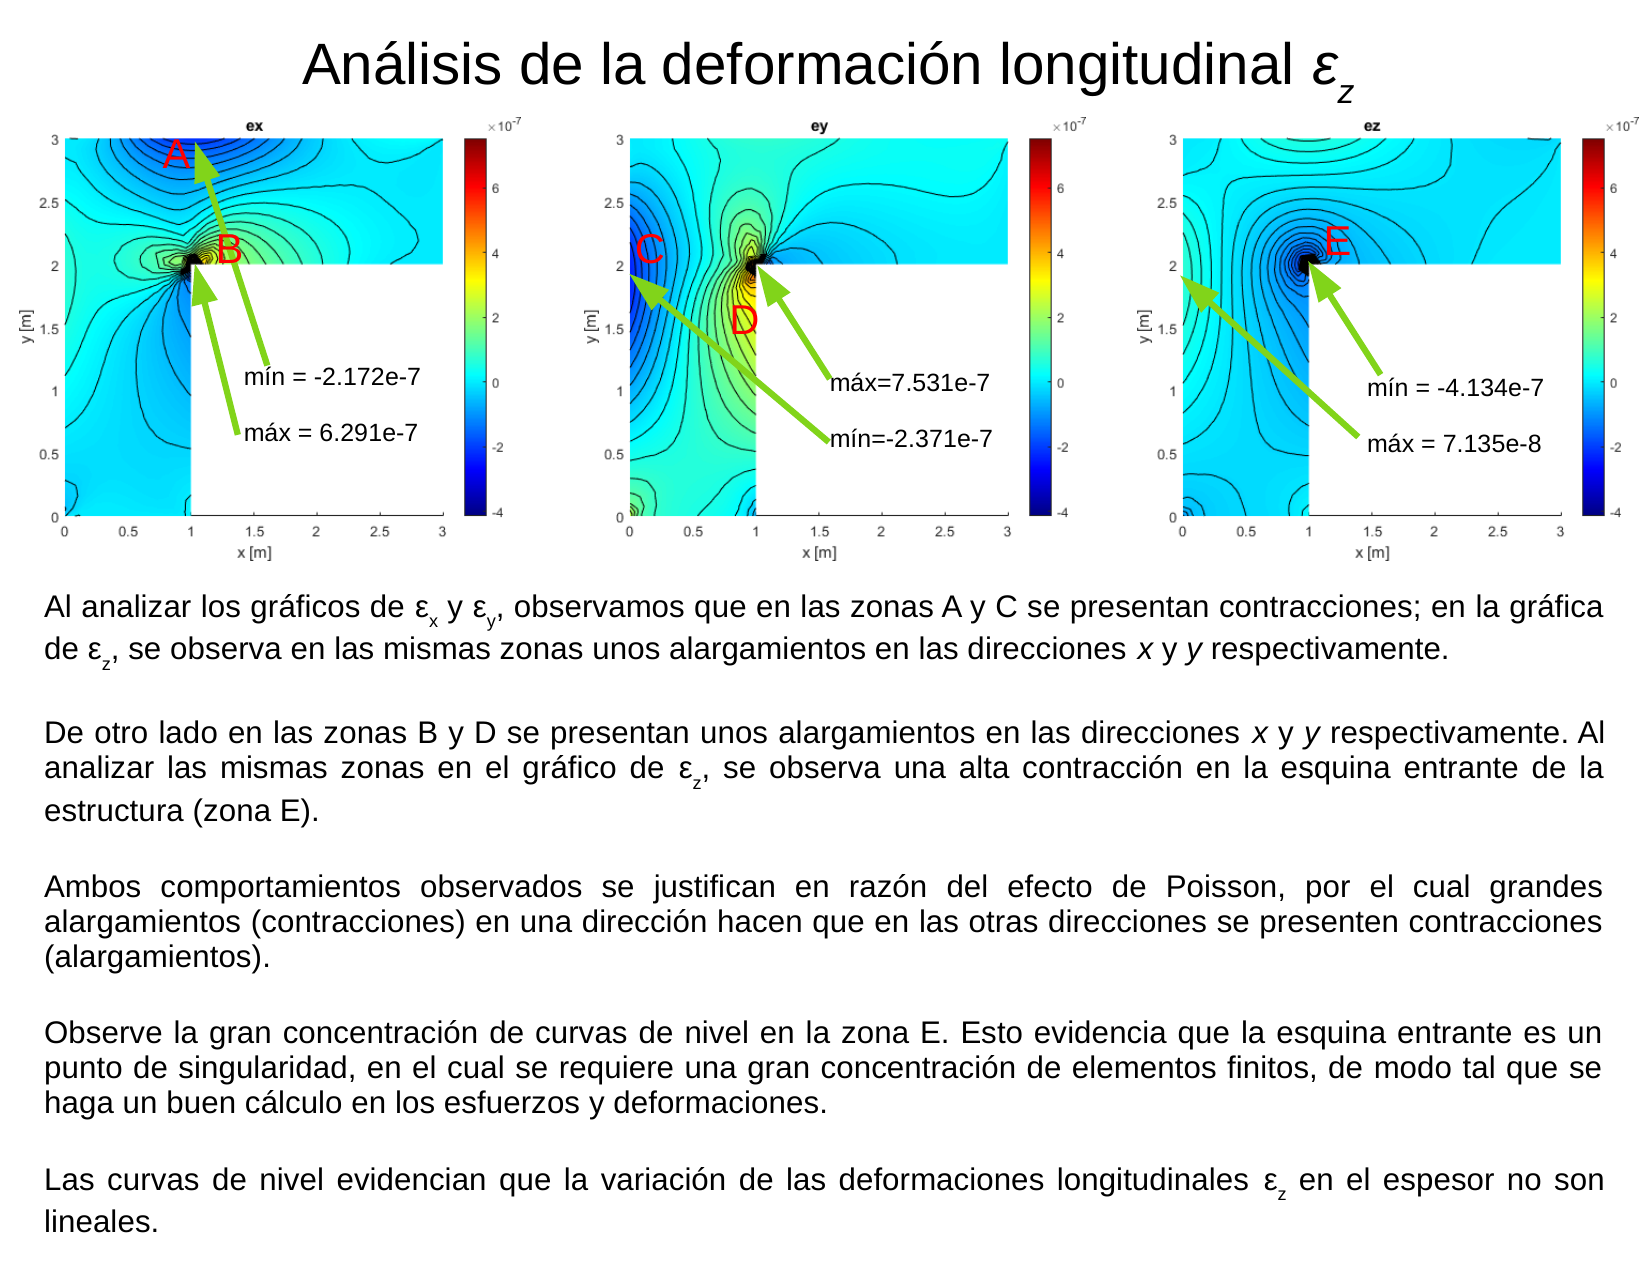

# Análisis de la deformación longitudinal εz
mín = -2.172e-7
máx = 6.291e-7
A
B
máx=7.531e-7
mín=-2.371e-7
C
D
E
mín = -4.134e-7
máx = 7.135e-8
Al analizar los gráficos de εx y εy, observamos que en las zonas A y C se presentan contracciones; en la gráfica de εz, se observa en las mismas zonas unos alargamientos en las direcciones x y y respectivamente.
De otro lado en las zonas B y D se presentan unos alargamientos en las direcciones x y y respectivamente. Al analizar las mismas zonas en el gráfico de εz, se observa una alta contracción en la esquina entrante de la estructura (zona E).
Ambos comportamientos observados se justifican en razón del efecto de Poisson, por el cual grandes alargamientos (contracciones) en una dirección hacen que en las otras direcciones se presenten contracciones (alargamientos).
Observe la gran concentración de curvas de nivel en la zona E. Esto evidencia que la esquina entrante es un punto de singularidad, en el cual se requiere una gran concentración de elementos finitos, de modo tal que se haga un buen cálculo en los esfuerzos y deformaciones.
Las curvas de nivel evidencian que la variación de las deformaciones longitudinales εz en el espesor no son lineales.